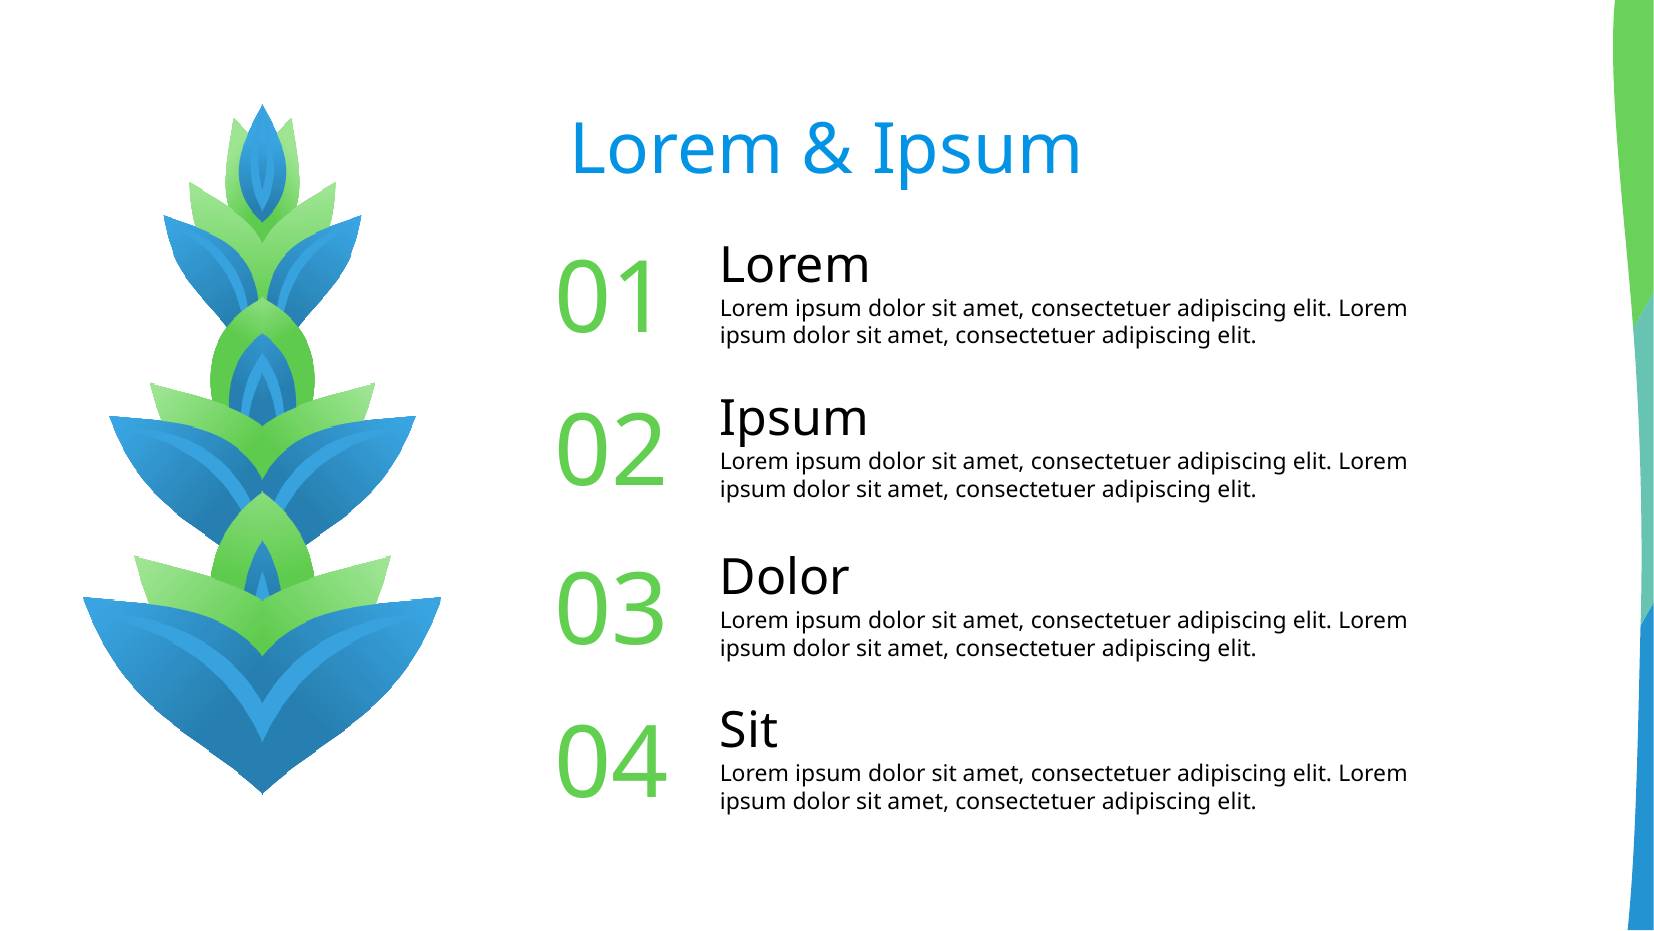

Lorem & Ipsum
01
Lorem
Lorem ipsum dolor sit amet, consectetuer adipiscing elit. Lorem ipsum dolor sit amet, consectetuer adipiscing elit.
02
Ipsum
Lorem ipsum dolor sit amet, consectetuer adipiscing elit. Lorem ipsum dolor sit amet, consectetuer adipiscing elit.
03
Dolor
Lorem ipsum dolor sit amet, consectetuer adipiscing elit. Lorem ipsum dolor sit amet, consectetuer adipiscing elit.
04
Sit
Lorem ipsum dolor sit amet, consectetuer adipiscing elit. Lorem ipsum dolor sit amet, consectetuer adipiscing elit.